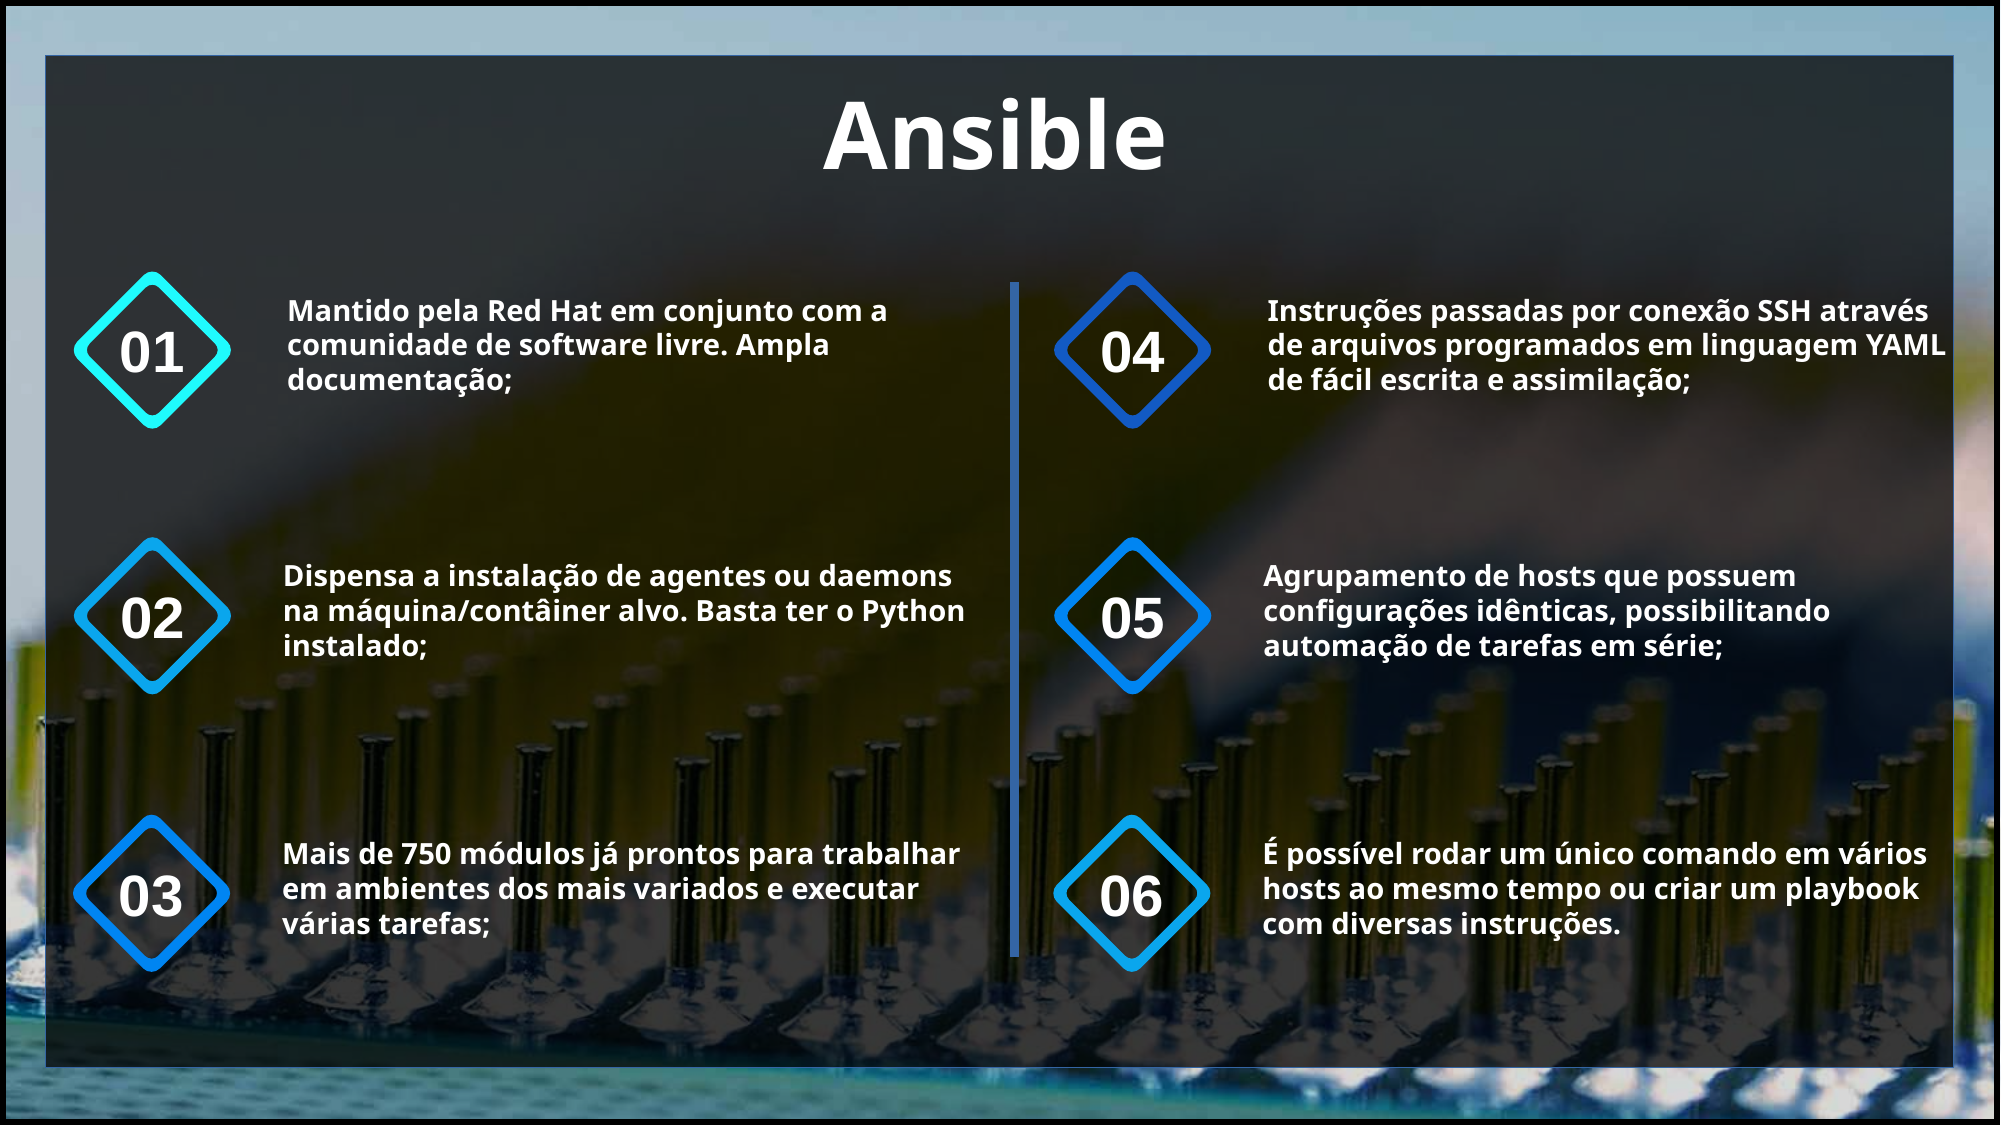

# Ansible
Mantido pela Red Hat em conjunto com a comunidade de software livre. Ampla documentação;
01
Instruções passadas por conexão SSH através de arquivos programados em linguagem YAML de fácil escrita e assimilação;
04
Dispensa a instalação de agentes ou daemons na máquina/contâiner alvo. Basta ter o Python instalado;
02
Agrupamento de hosts que possuem configurações idênticas, possibilitando automação de tarefas em série;
05
Mais de 750 módulos já prontos para trabalhar em ambientes dos mais variados e executar várias tarefas;
03
É possível rodar um único comando em vários hosts ao mesmo tempo ou criar um playbook com diversas instruções.
06